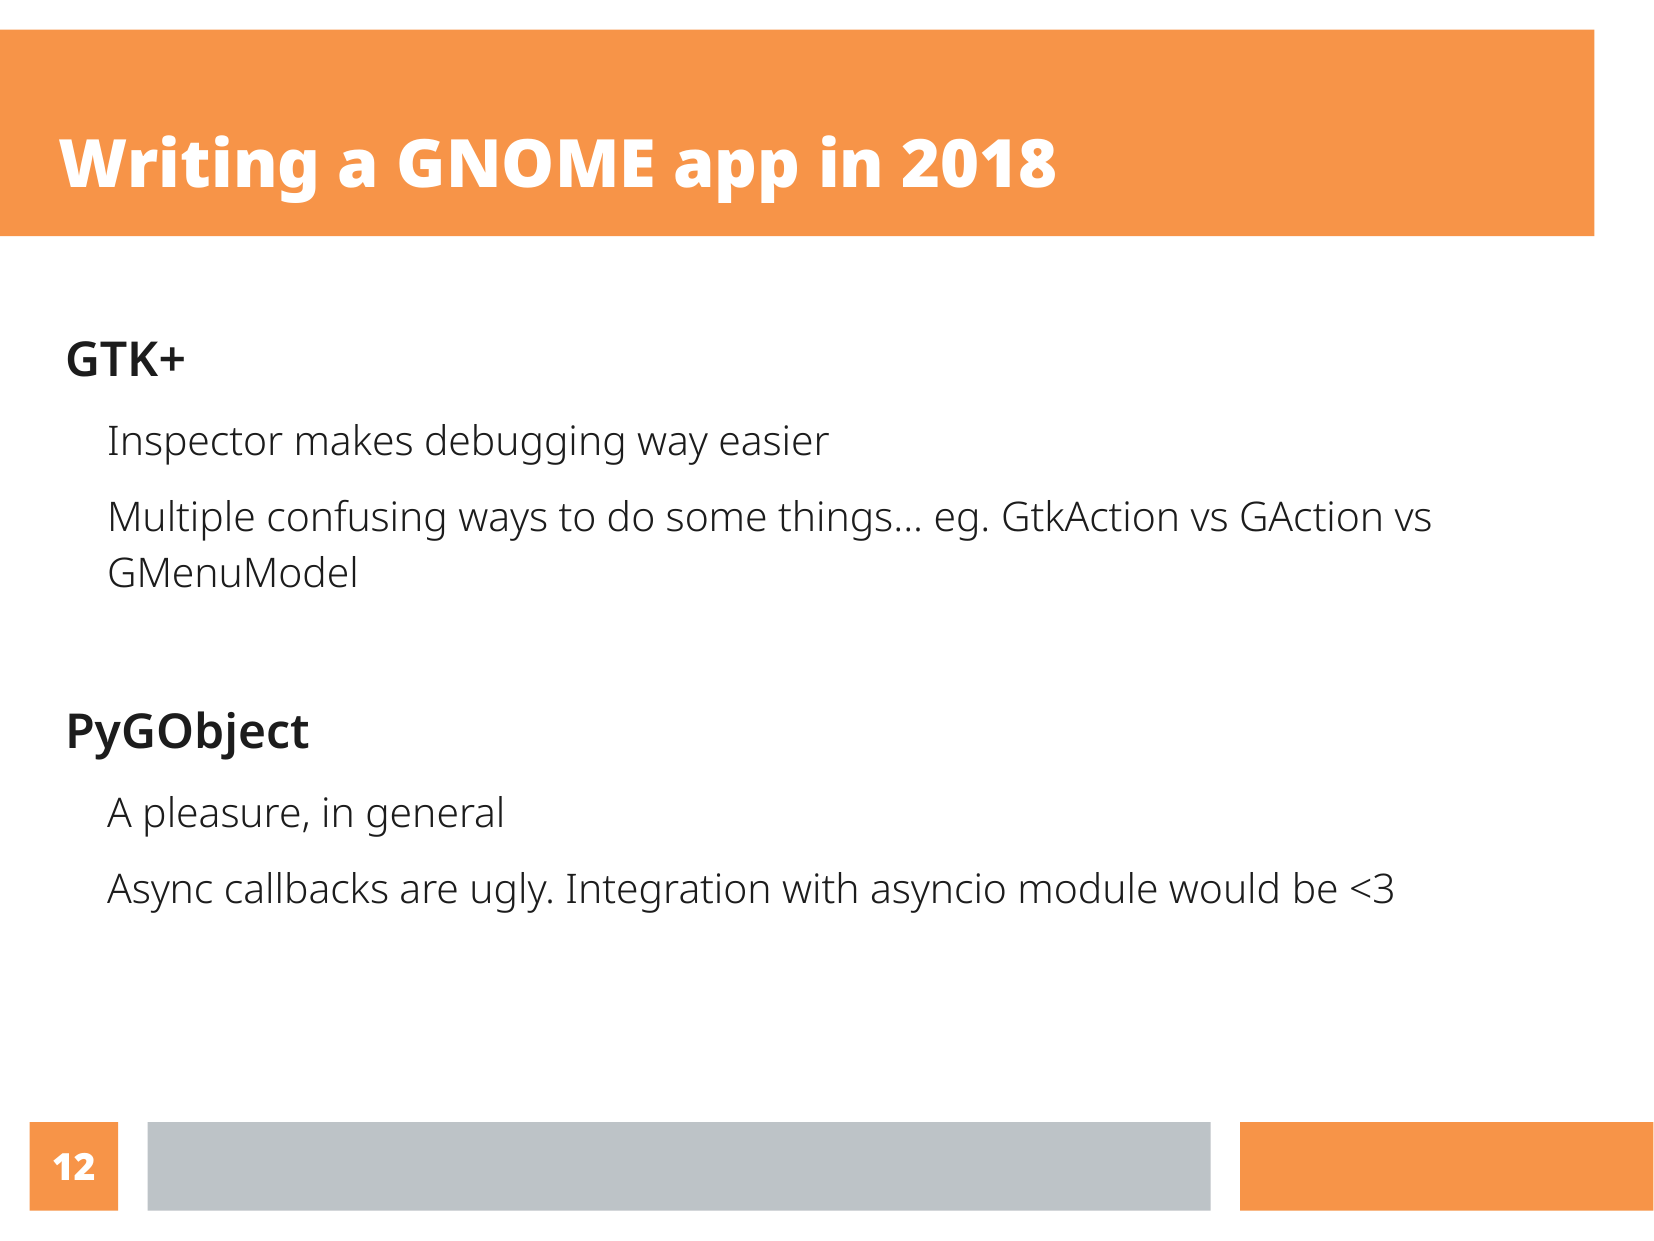

# Writing a GNOME app in 2018
GTK+
Inspector makes debugging way easier
Multiple confusing ways to do some things... eg. GtkAction vs GAction vs GMenuModel
PyGObject
A pleasure, in general
Async callbacks are ugly. Integration with asyncio module would be <3
12